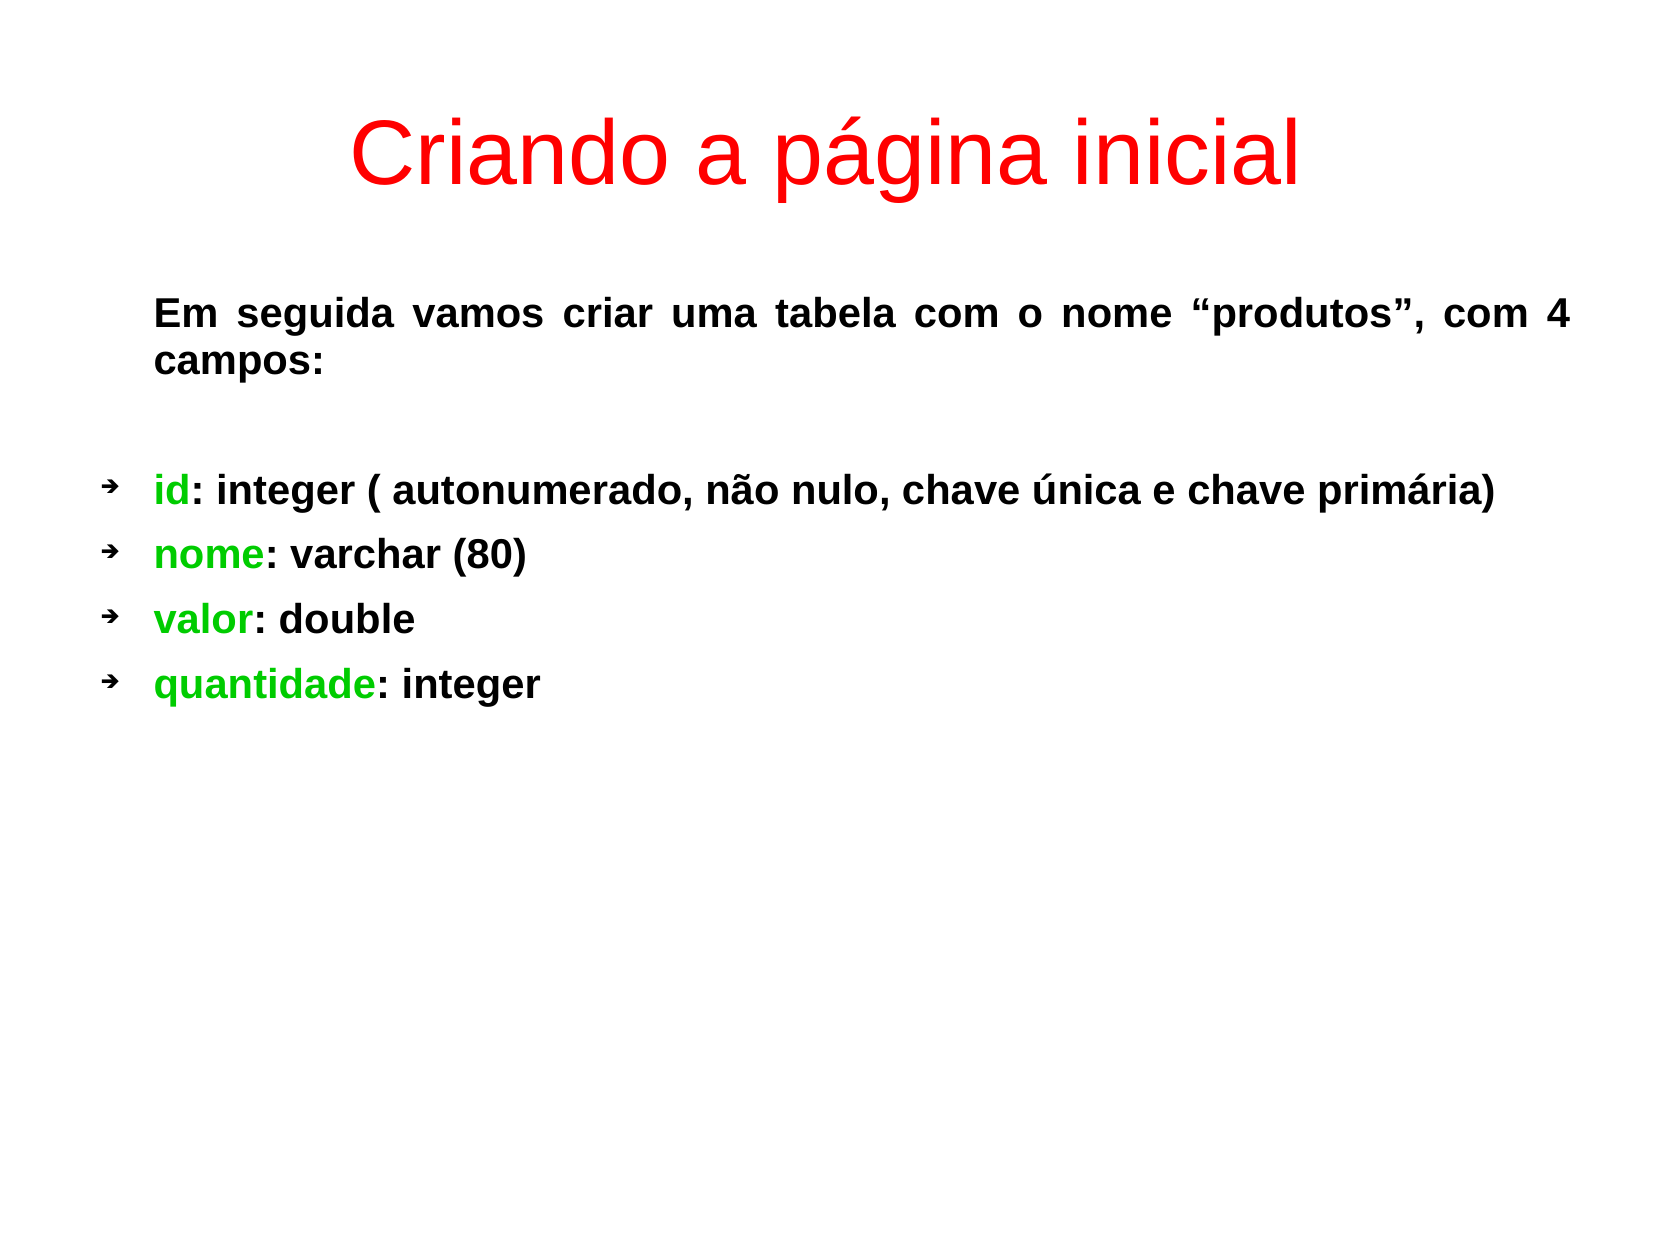

# Criando a página inicial
Em seguida vamos criar uma tabela com o nome “produtos”, com 4 campos:
id: integer ( autonumerado, não nulo, chave única e chave primária)
nome: varchar (80)
valor: double
quantidade: integer